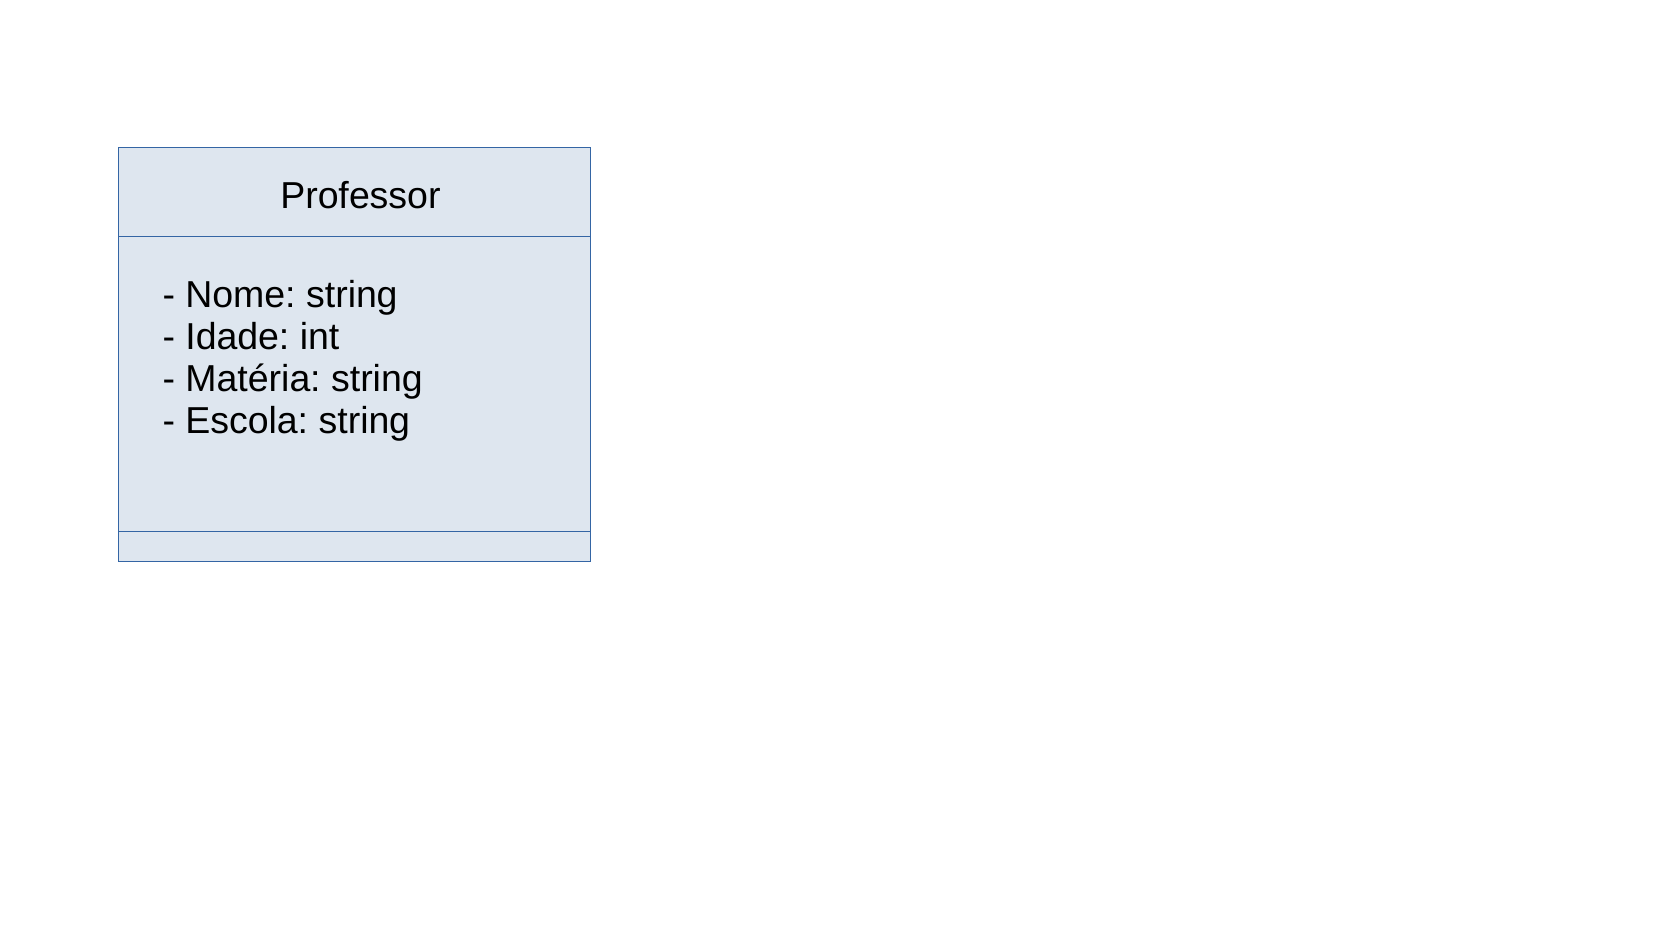

Professor
- Nome: string
- Idade: int
- Matéria: string
- Escola: string